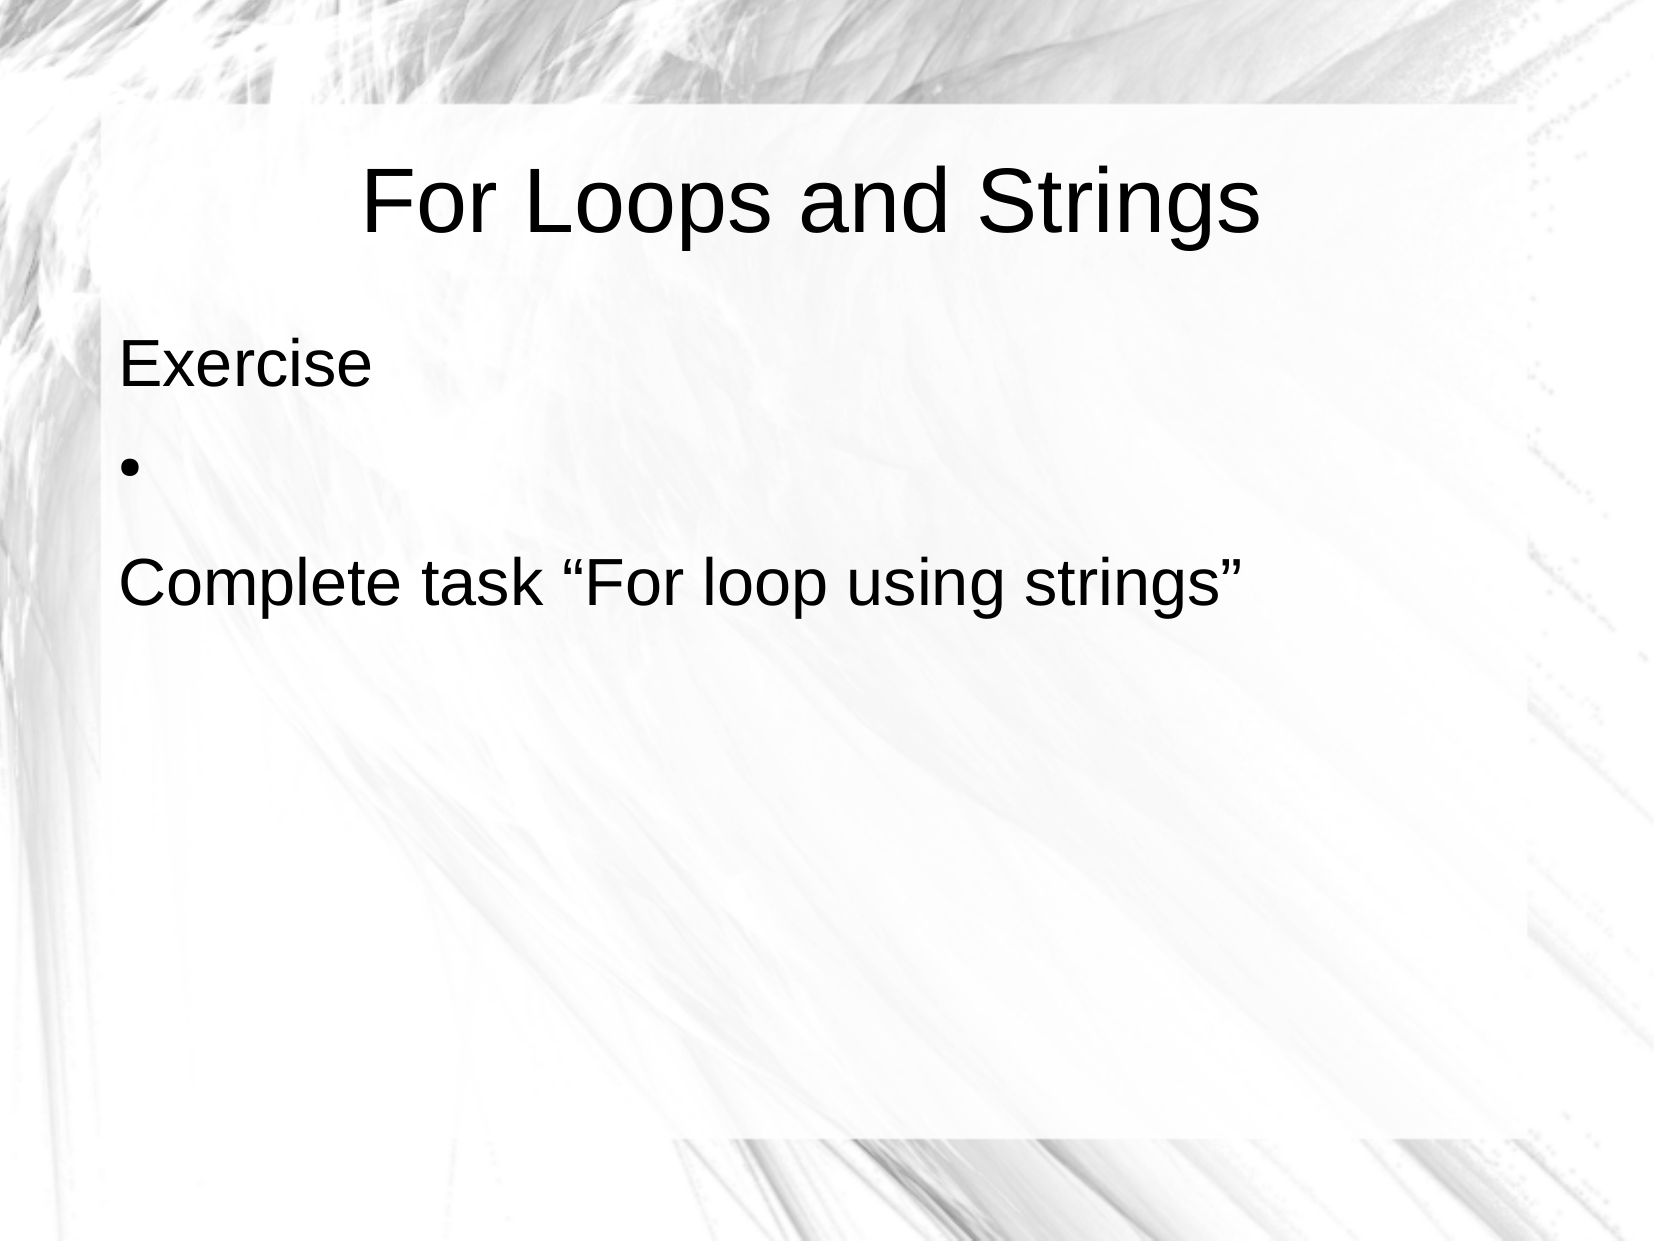

# For Loops and Strings
Exercise
Complete task “For loop using strings”